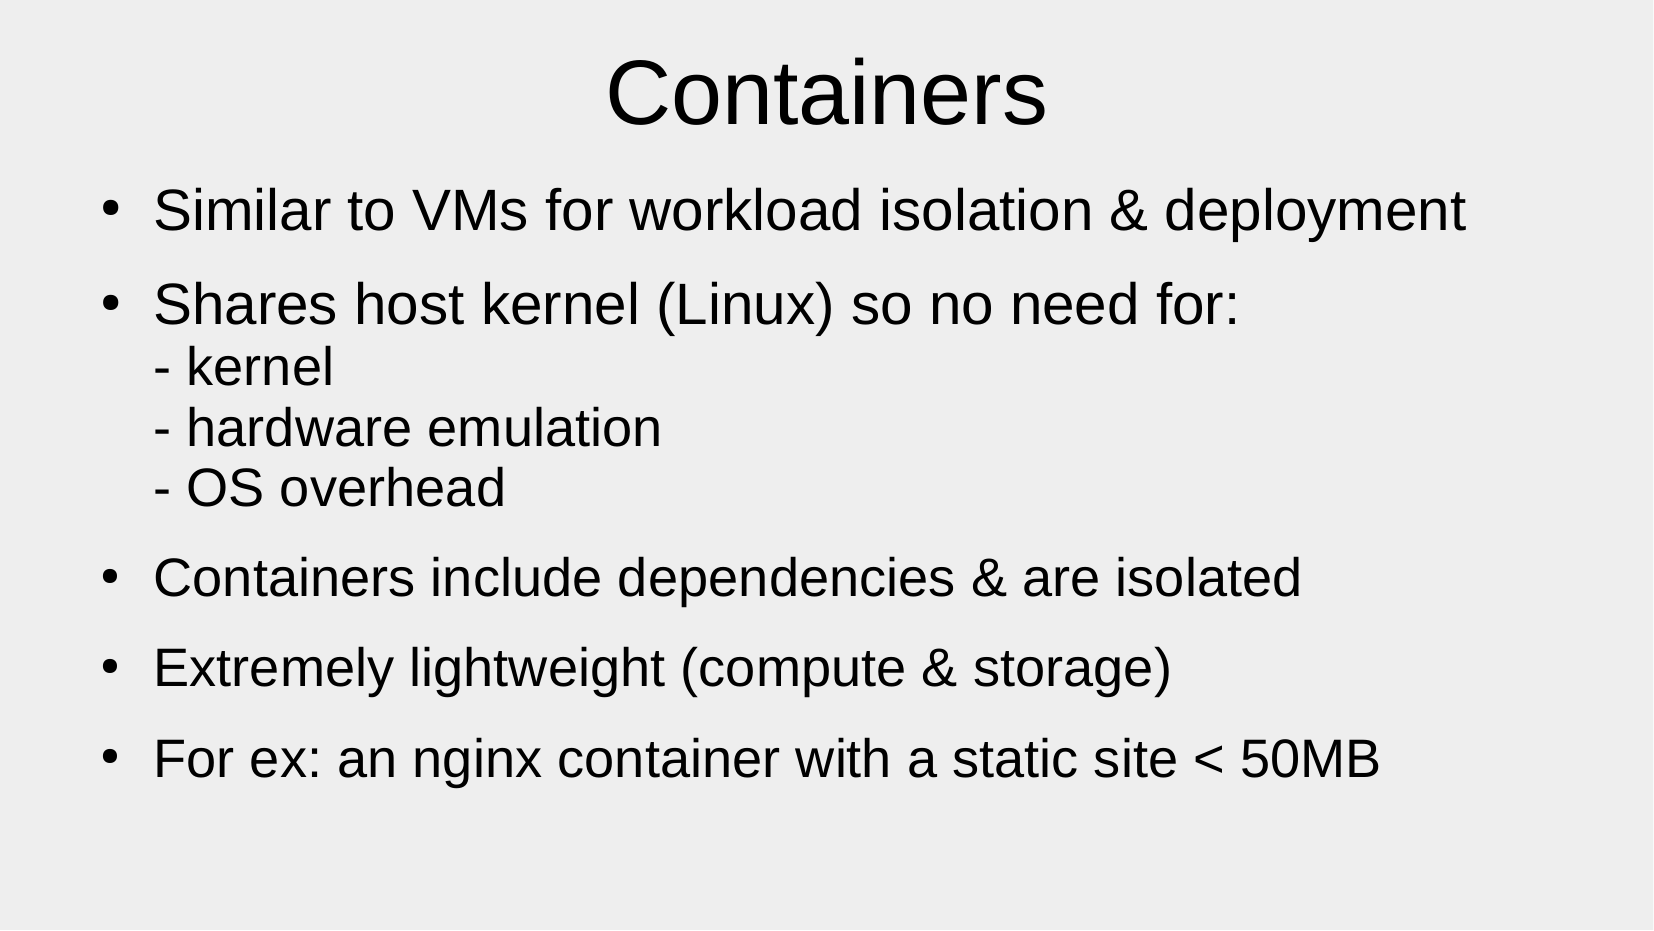

# Containers
Similar to VMs for workload isolation & deployment
Shares host kernel (Linux) so no need for:
- kernel
- hardware emulation
- OS overhead
Containers include dependencies & are isolated
Extremely lightweight (compute & storage)
For ex: an nginx container with a static site < 50MB